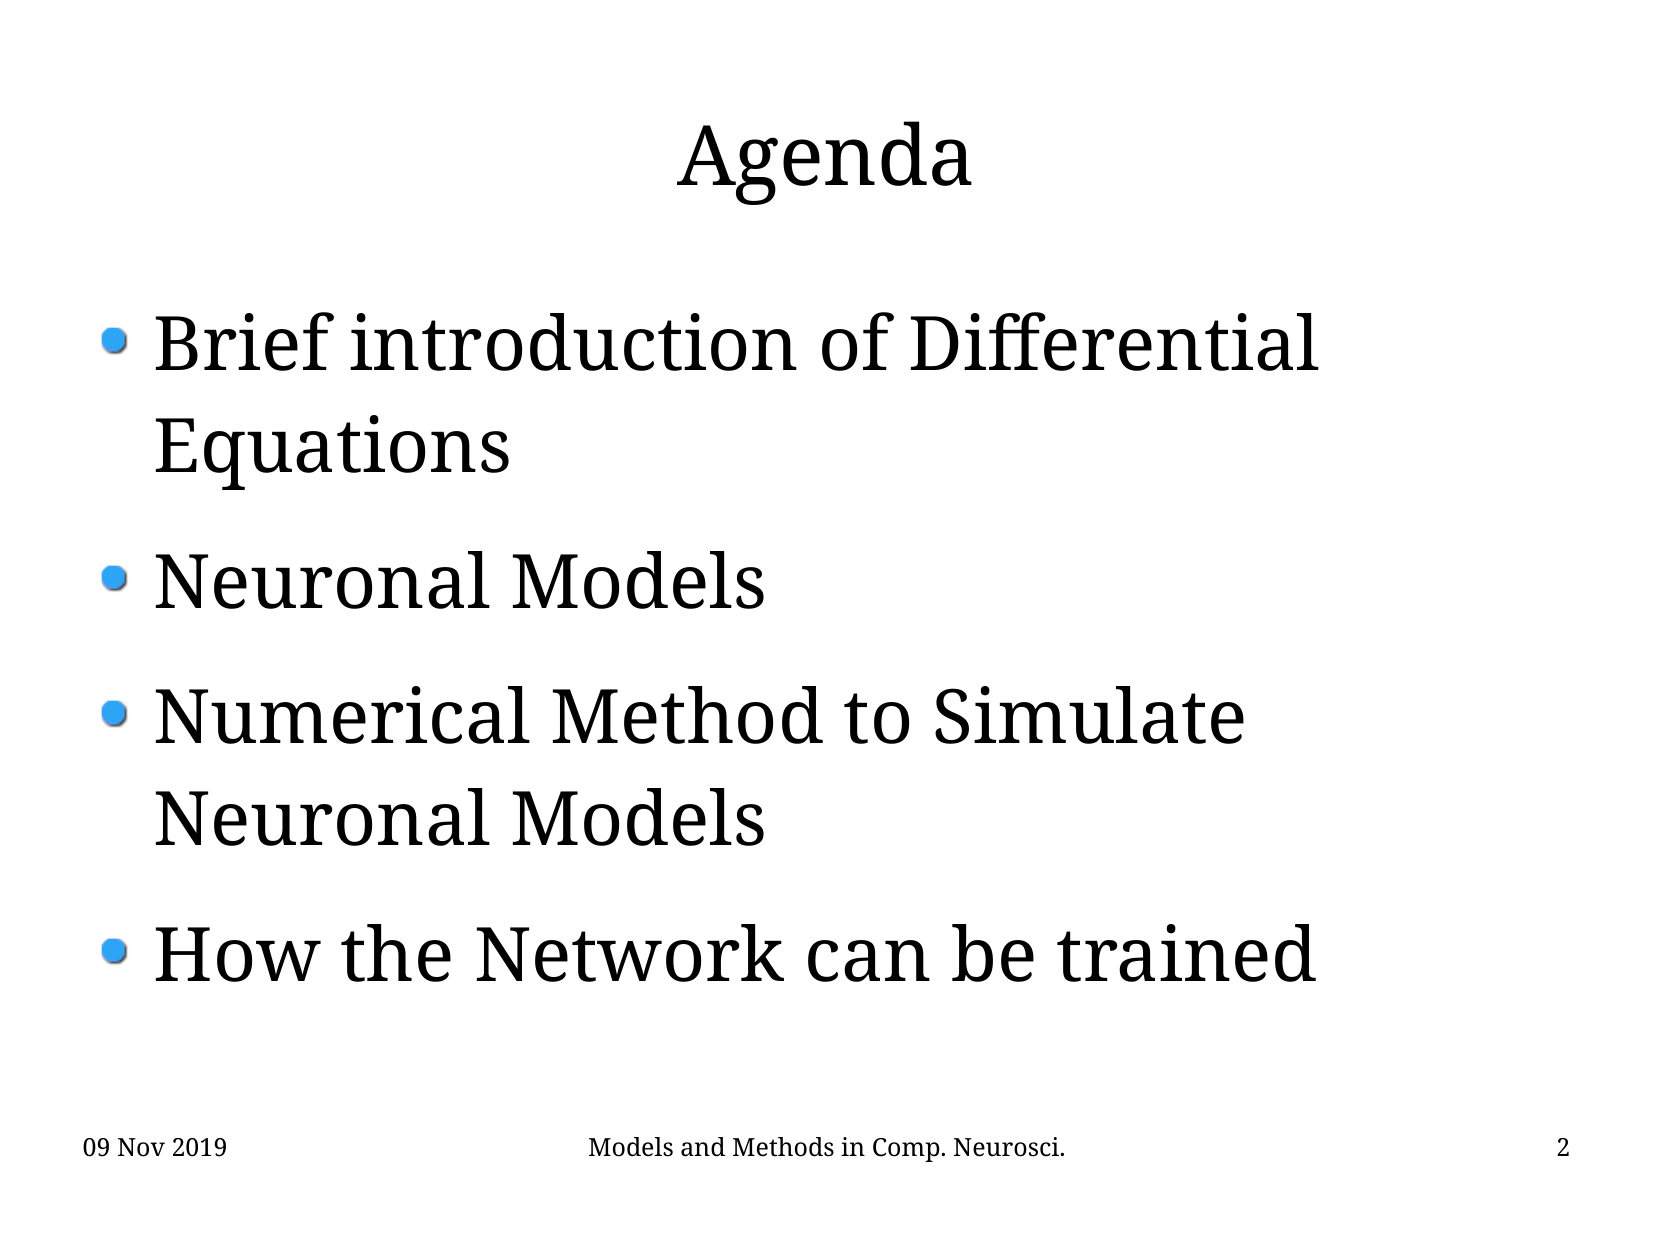

# Agenda
Brief introduction of Differential Equations
Neuronal Models
Numerical Method to Simulate Neuronal Models
How the Network can be trained
09 Nov 2019
Models and Methods in Comp. Neurosci.
2